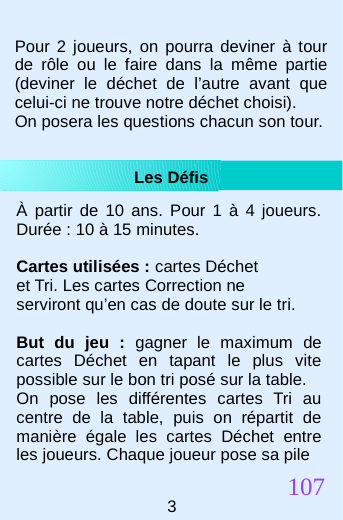

Pour 2 joueurs, on pourra deviner à tour de rôle ou le faire dans la même partie (deviner le déchet de l’autre avant que celui-ci ne trouve notre déchet choisi).
On posera les questions chacun son tour.
Les Défis
À partir de 10 ans. Pour 1 à 4 joueurs. Durée : 10 à 15 minutes.
Cartes utilisées : cartes Déchet
et Tri. Les cartes Correction ne
serviront qu’en cas de doute sur le tri.
But du jeu : gagner le maximum de cartes Déchet en tapant le plus vite possible sur le bon tri posé sur la table.
On pose les différentes cartes Tri au centre de la table, puis on répartit de manière égale les cartes Déchet entre les joueurs. Chaque joueur pose sa pile
107
3